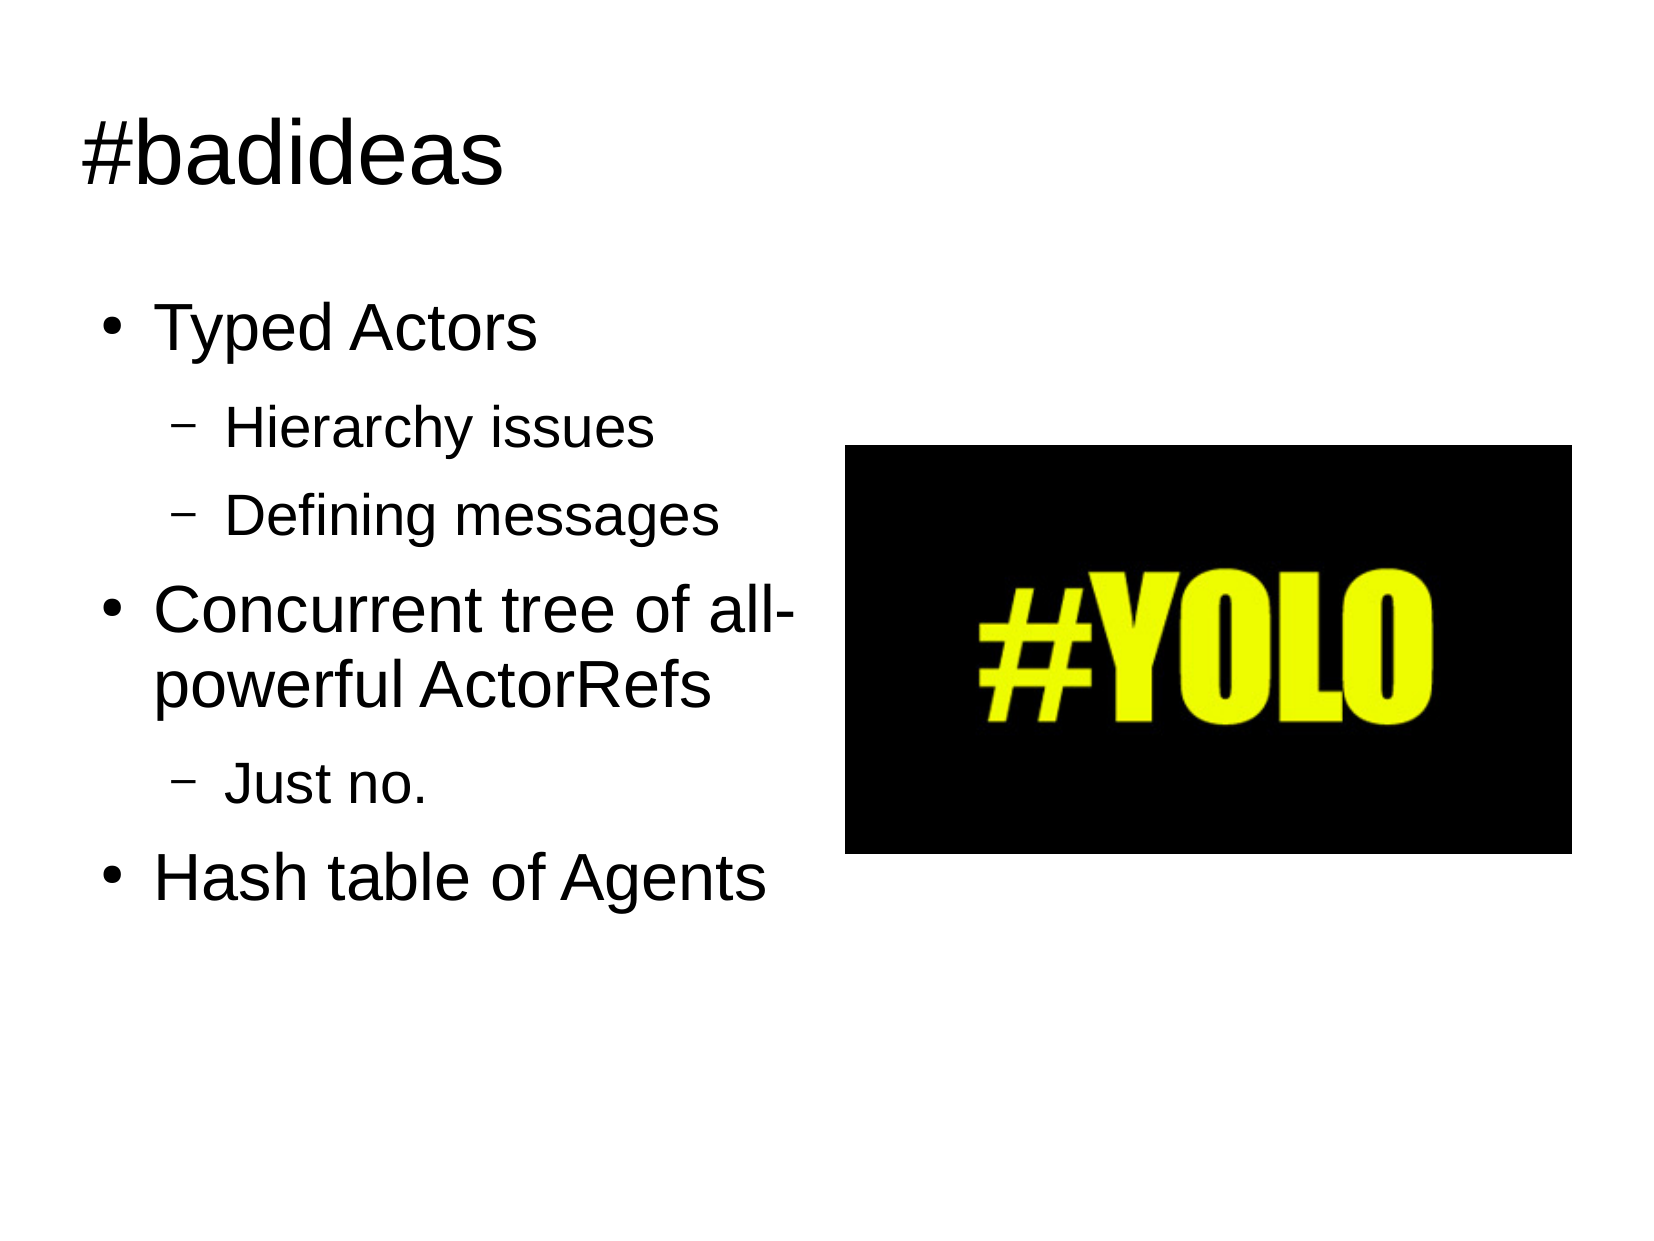

# #badideas
Typed Actors
Hierarchy issues
Defining messages
Concurrent tree of all-powerful ActorRefs
Just no.
Hash table of Agents